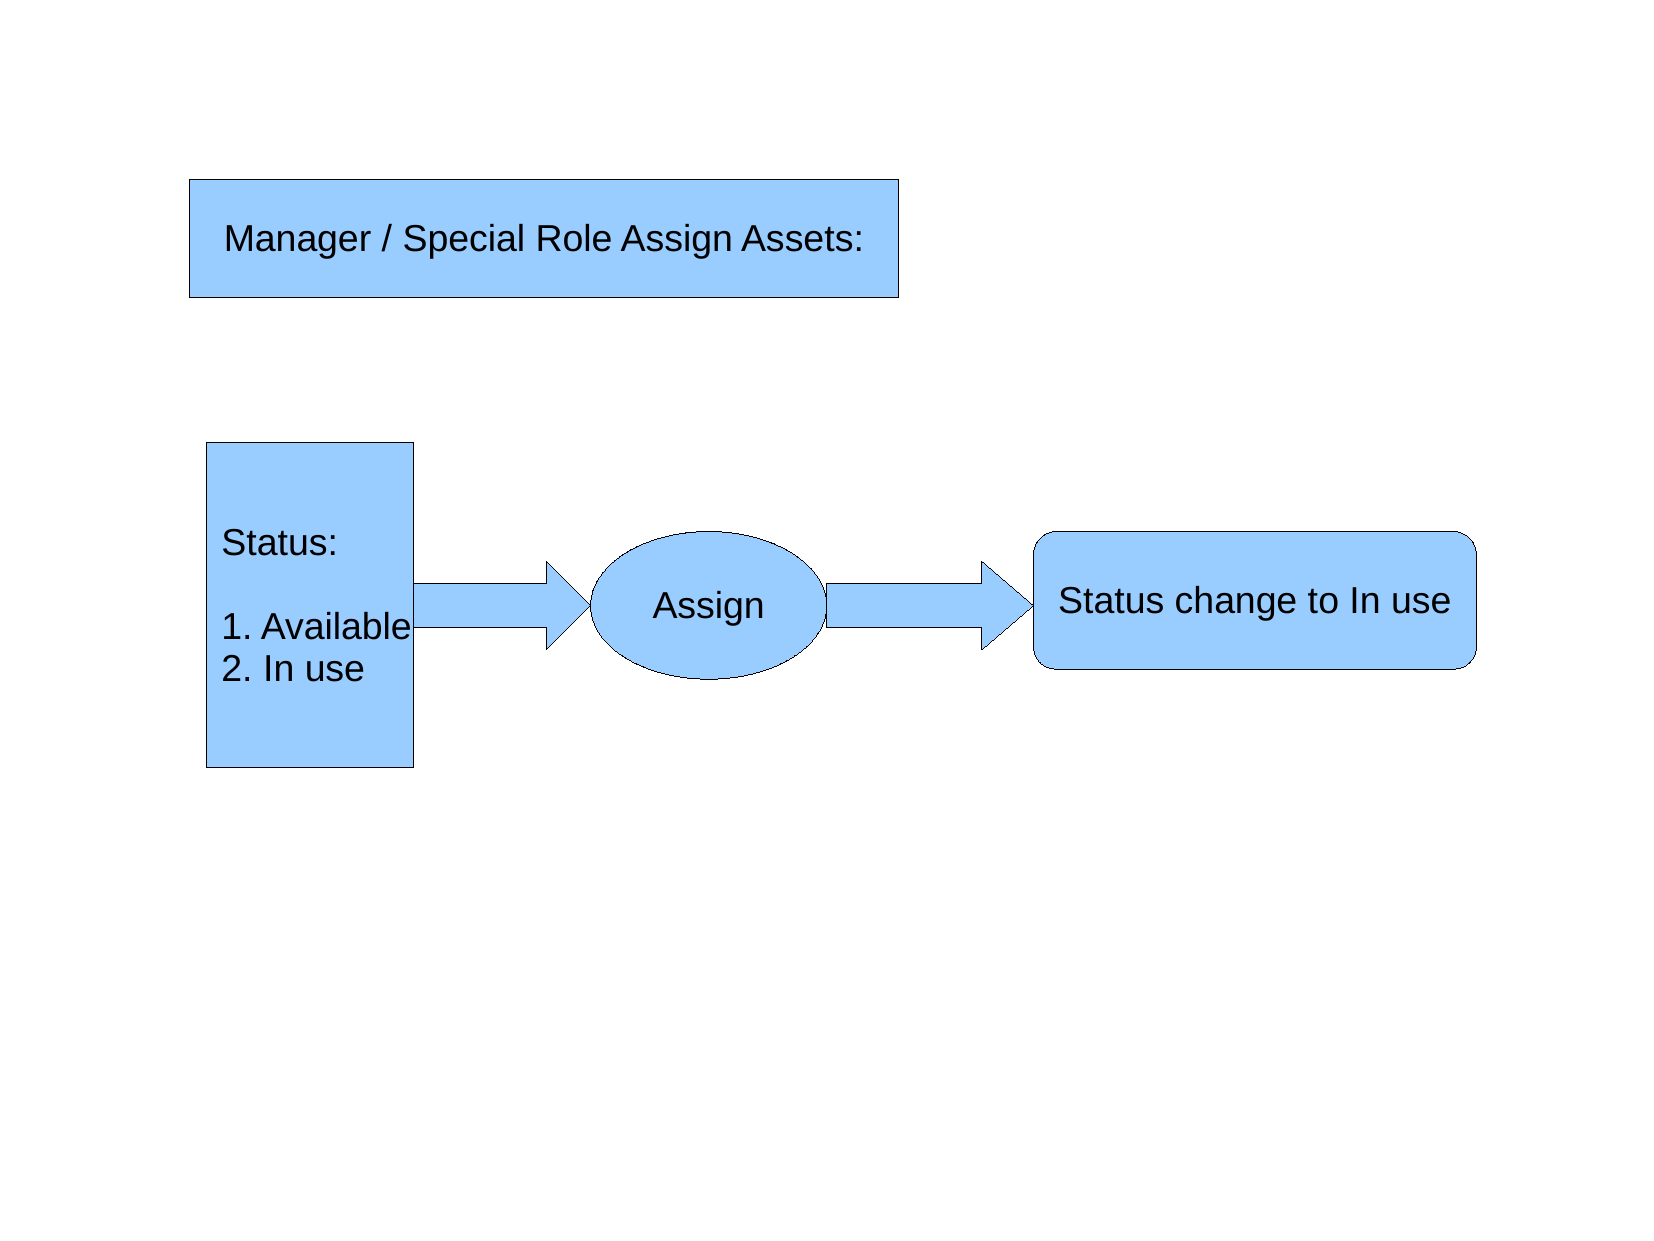

Manager / Special Role Assign Assets:
Status:
1. Available
2. In use
Assign
Status change to In use